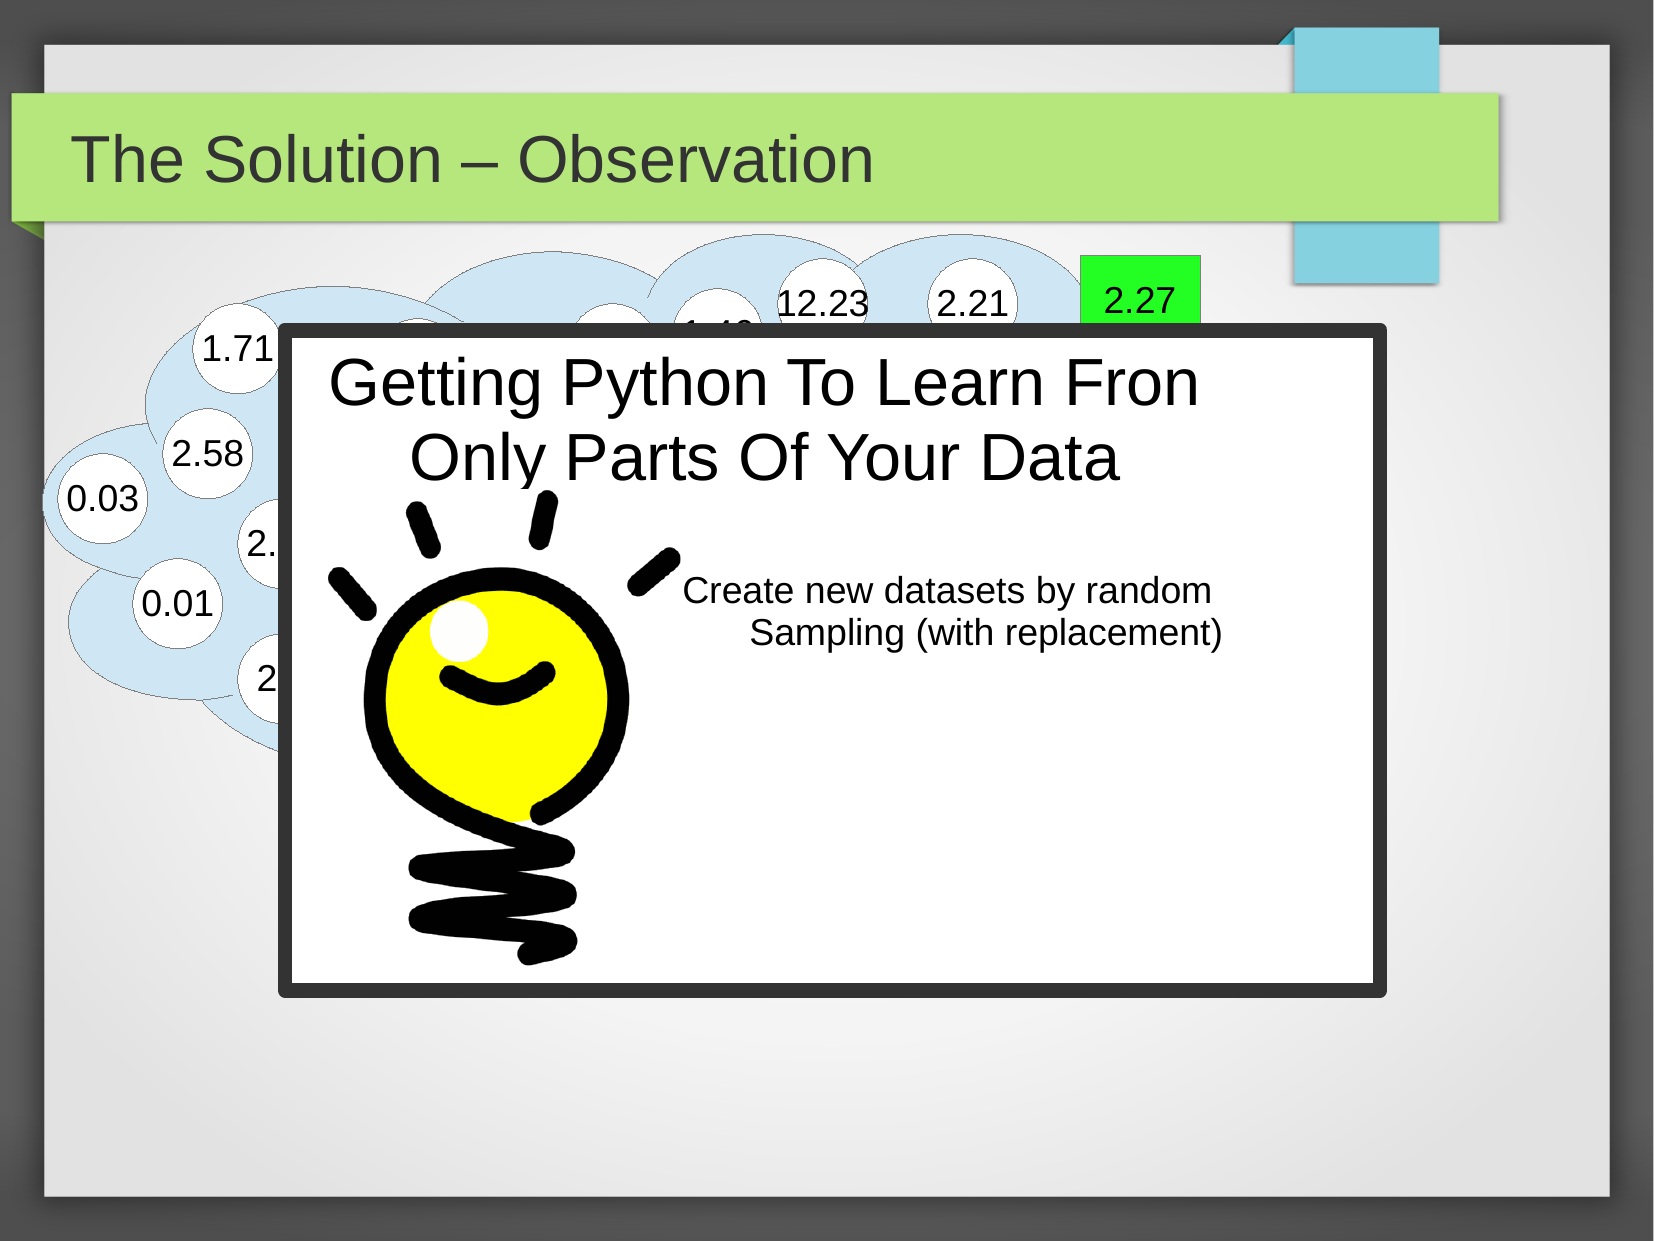

# The Solution – Observation
2.27
12.23
2.21
1.46
1.71
2.56
3.42
2.73
2.22
8.13
2.55
1.22
1.17
2.58
0.03
3.6
0.00
1.51
23.99
2.46
3.2
1.9
1.9
0.01
2.63
2.46
2.23
3.4
2.73
2.0
1.12
2.34
1.81
Getting Python To Learn Fron
Only Parts Of Your Data
					Create new datasets by random
 Sampling (with replacement)